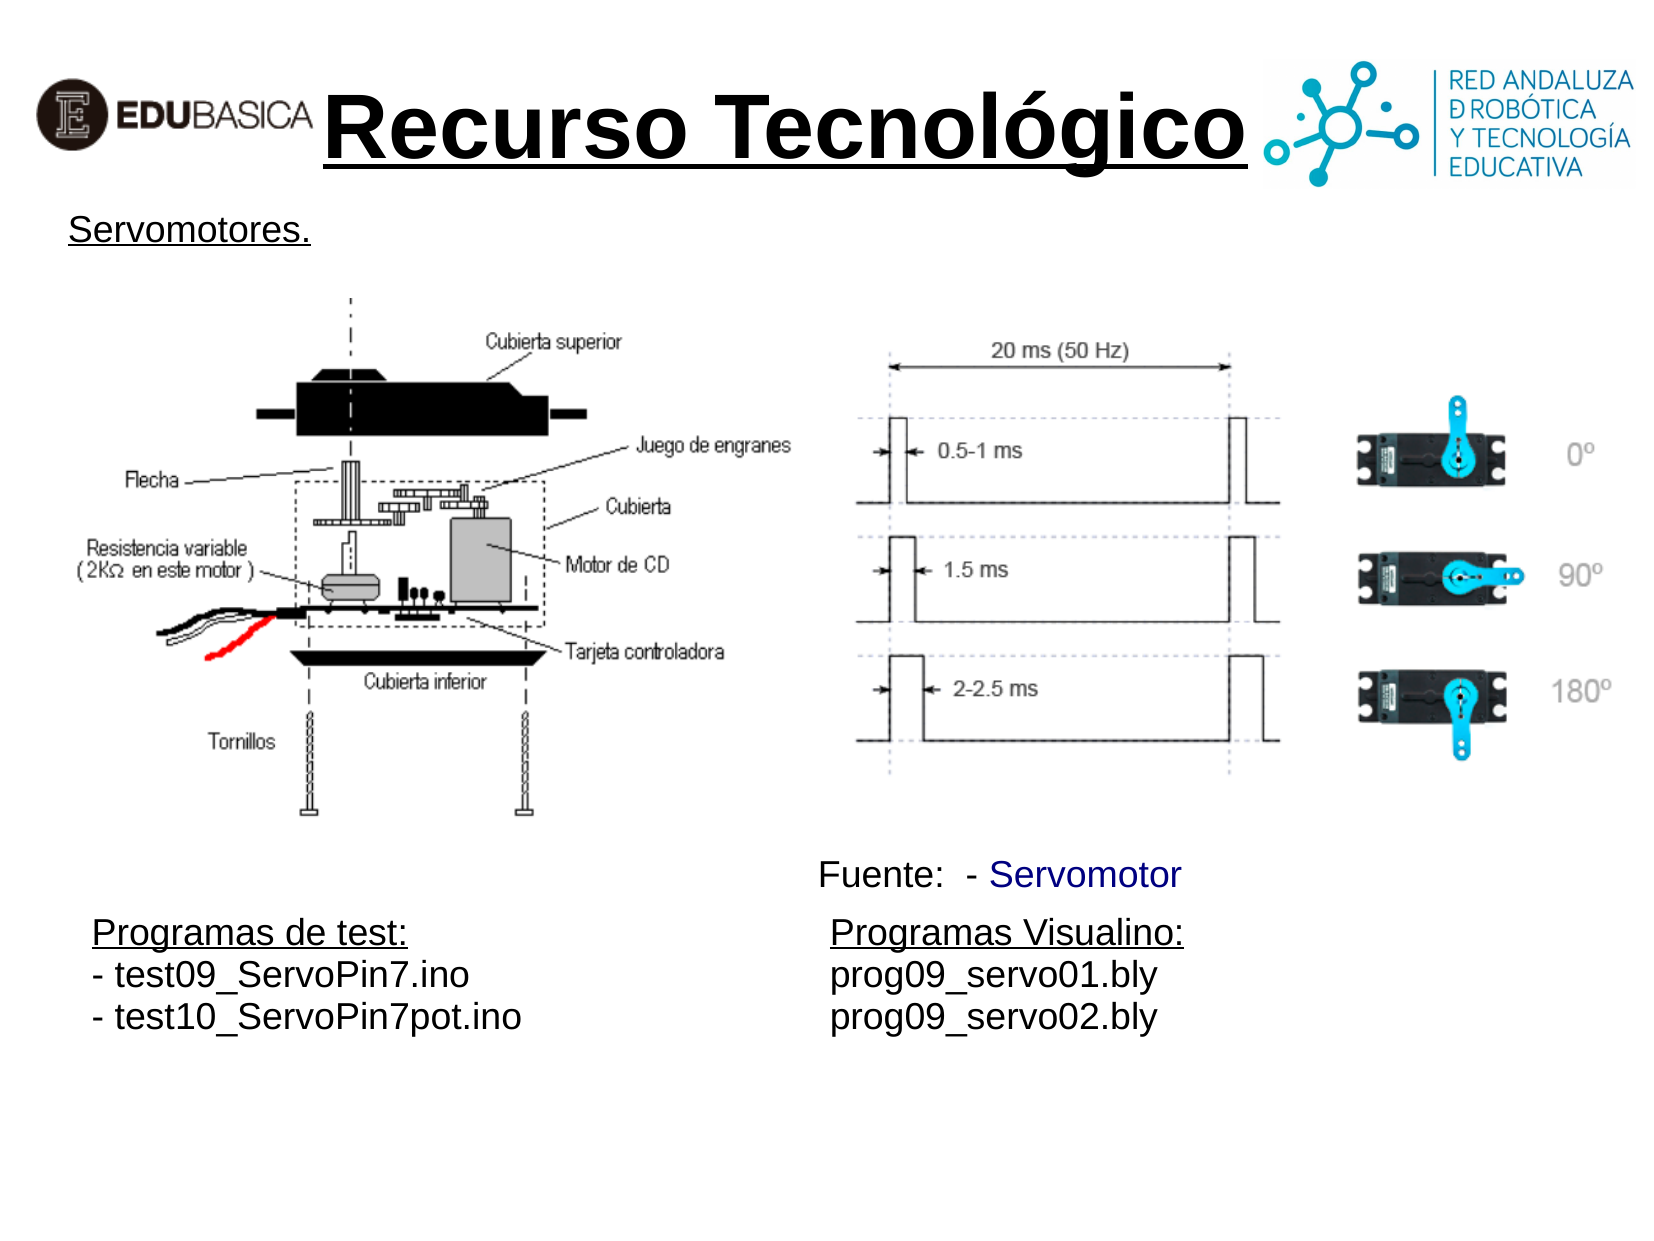

# Recurso Tecnológico
Servomotores.
Fuente: - Servomotor
Programas de test:						Programas Visualino:
- test09_ServoPin7.ino					prog09_servo01.bly
- test10_ServoPin7pot.ino					prog09_servo02.bly